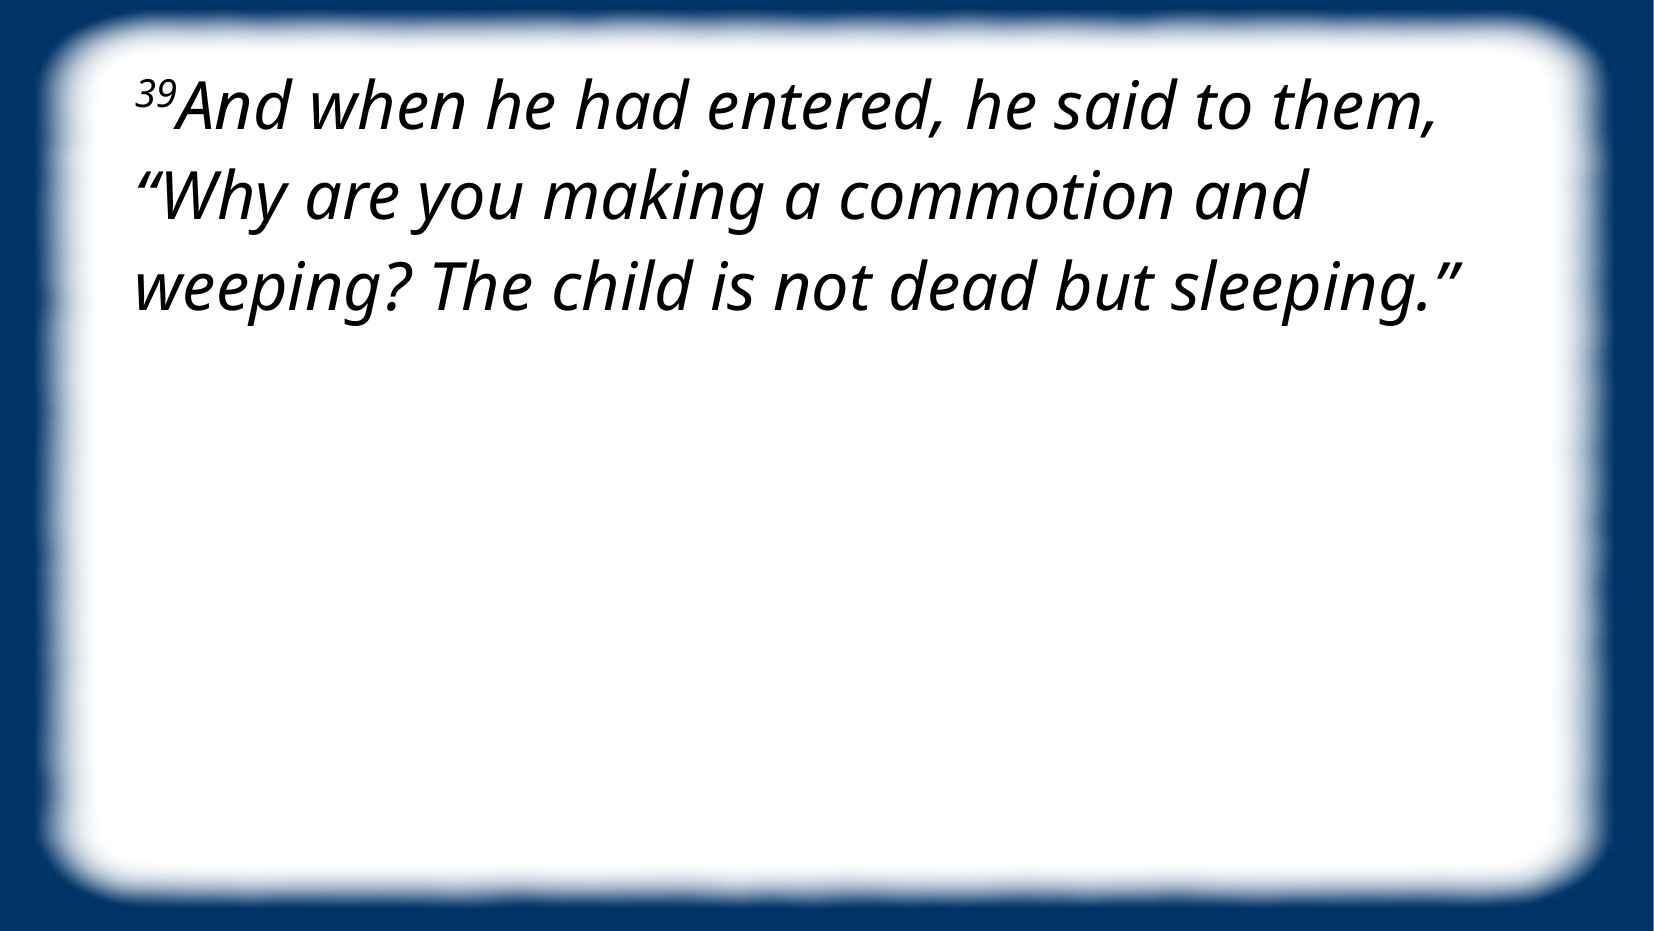

39And when he had entered, he said to them, “Why are you making a commotion and weeping? The child is not dead but sleeping.”